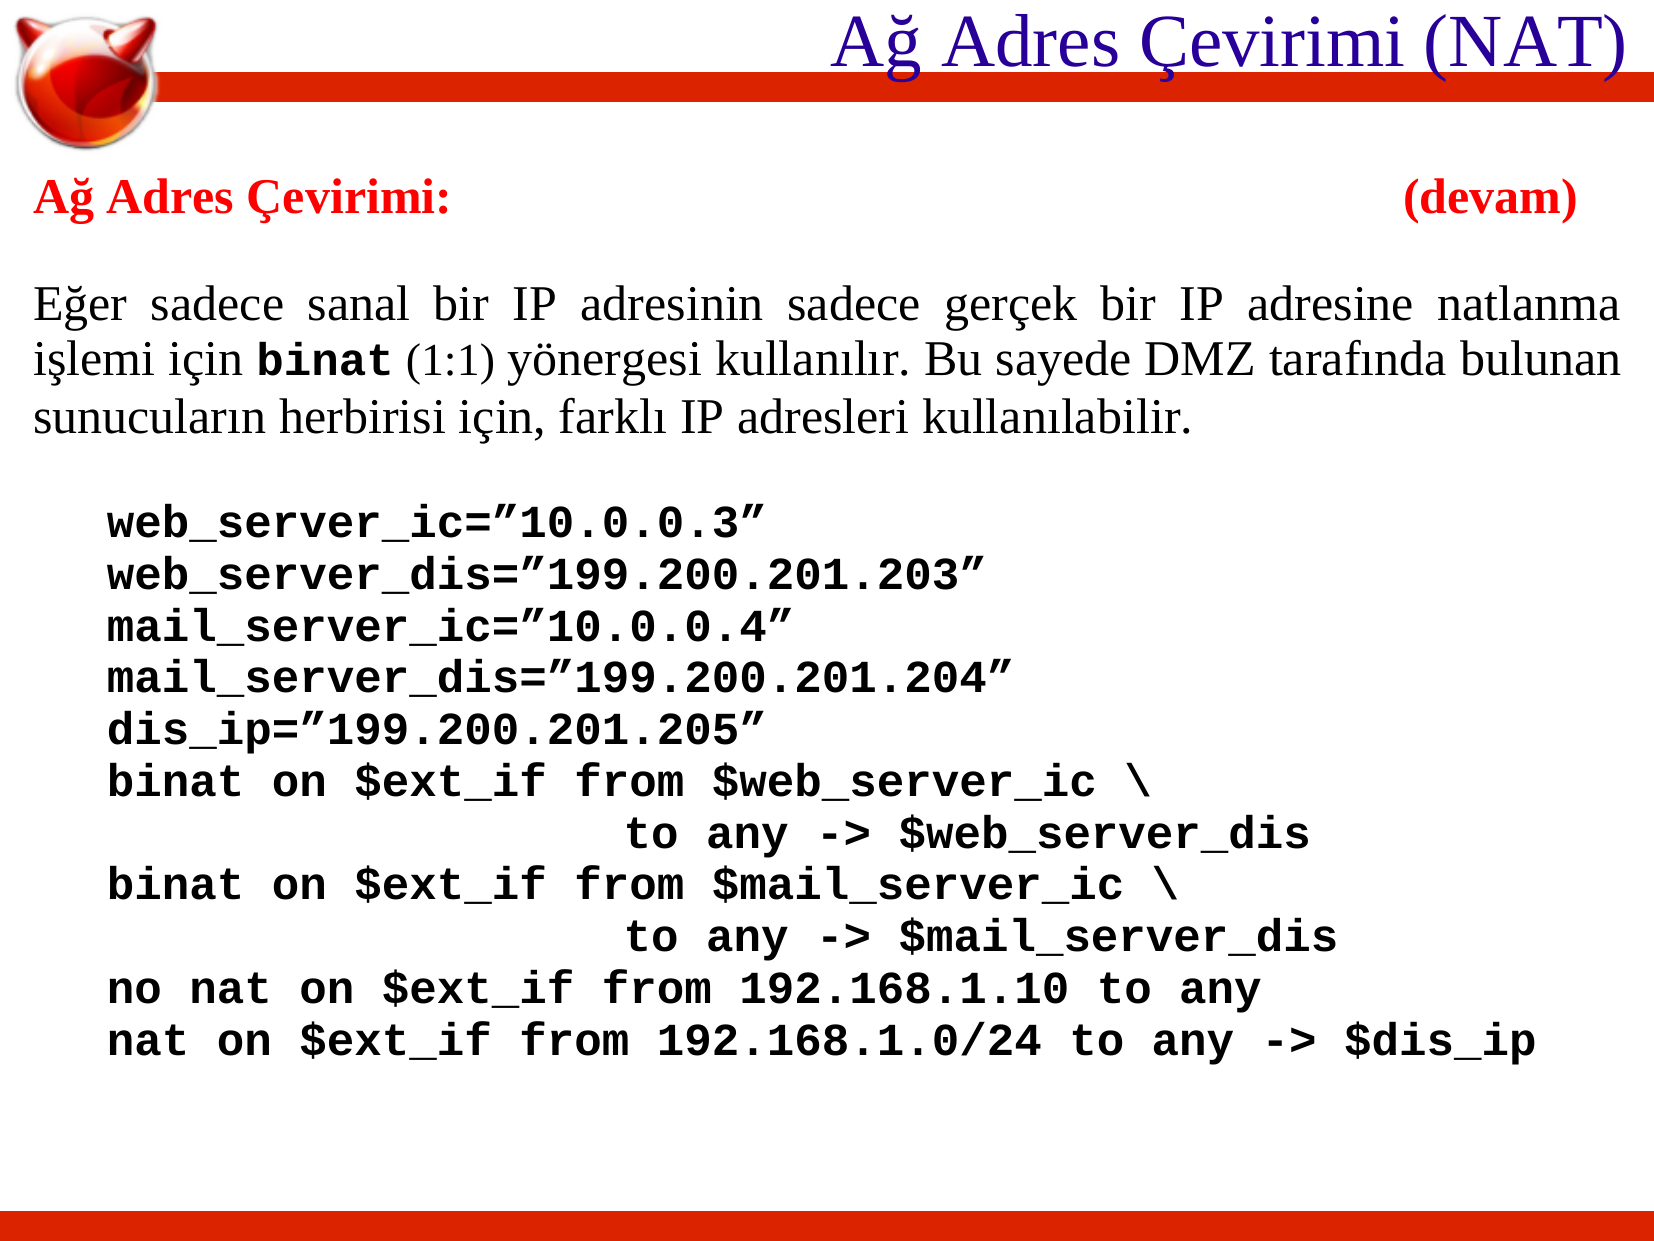

Ağ Adres Çevirimi (NAT)
Ağ Adres Çevirimi: (devam)
Eğer sadece sanal bir IP adresinin sadece gerçek bir IP adresine natlanma işlemi için binat (1:1) yönergesi kullanılır. Bu sayede DMZ tarafında bulunan sunucuların herbirisi için, farklı IP adresleri kullanılabilir.
	web_server_ic=”10.0.0.3”
	web_server_dis=”199.200.201.203”
	mail_server_ic=”10.0.0.4”
	mail_server_dis=”199.200.201.204”
	dis_ip=”199.200.201.205”
	binat on $ext_if from $web_server_ic \
								to any -> $web_server_dis
	binat on $ext_if from $mail_server_ic \
								to any -> $mail_server_dis
	no nat on $ext_if from 192.168.1.10 to any
	nat on $ext_if from 192.168.1.0/24 to any -> $dis_ip